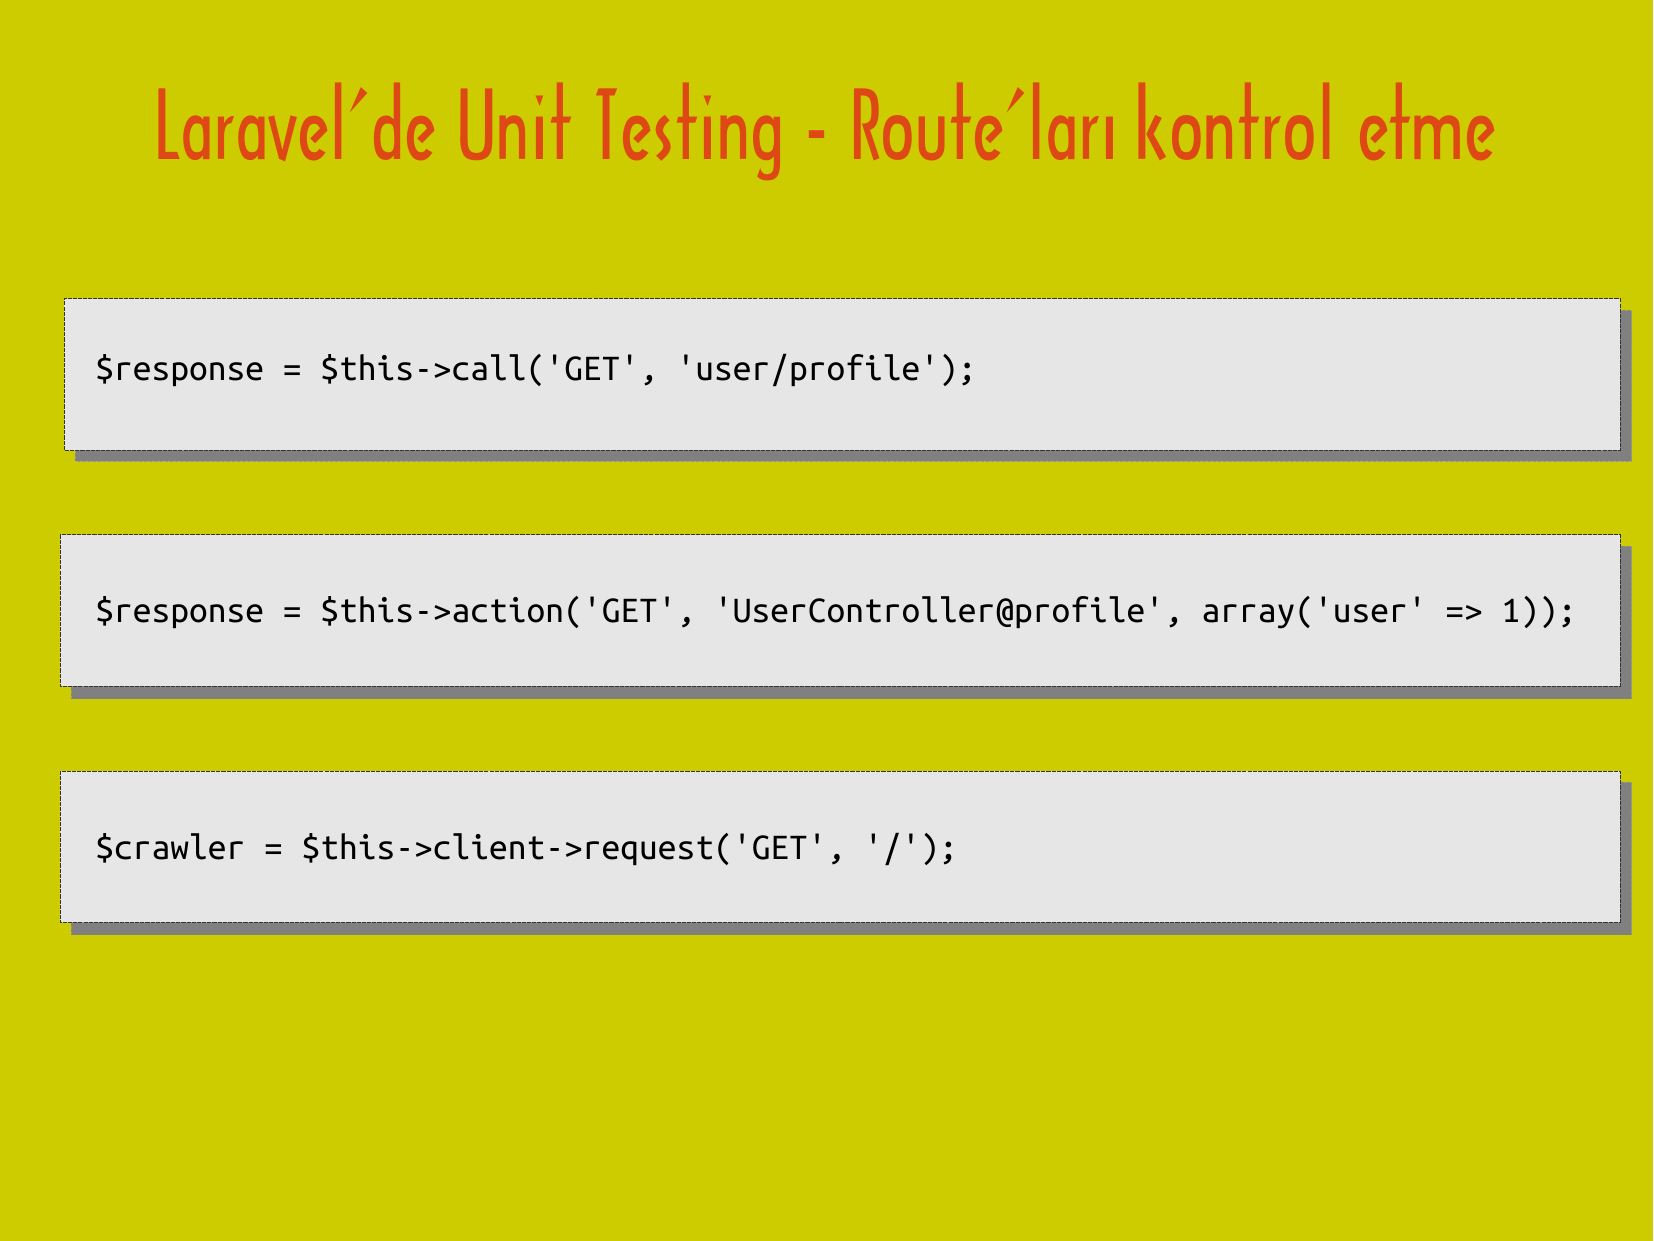

Laravel'de Unit Testing - Route'ları kontrol etme
$response = $this->call('GET', 'user/profile');
$response = $this->action('GET', 'UserController@profile', array('user' => 1));
$crawler = $this->client->request('GET', '/');